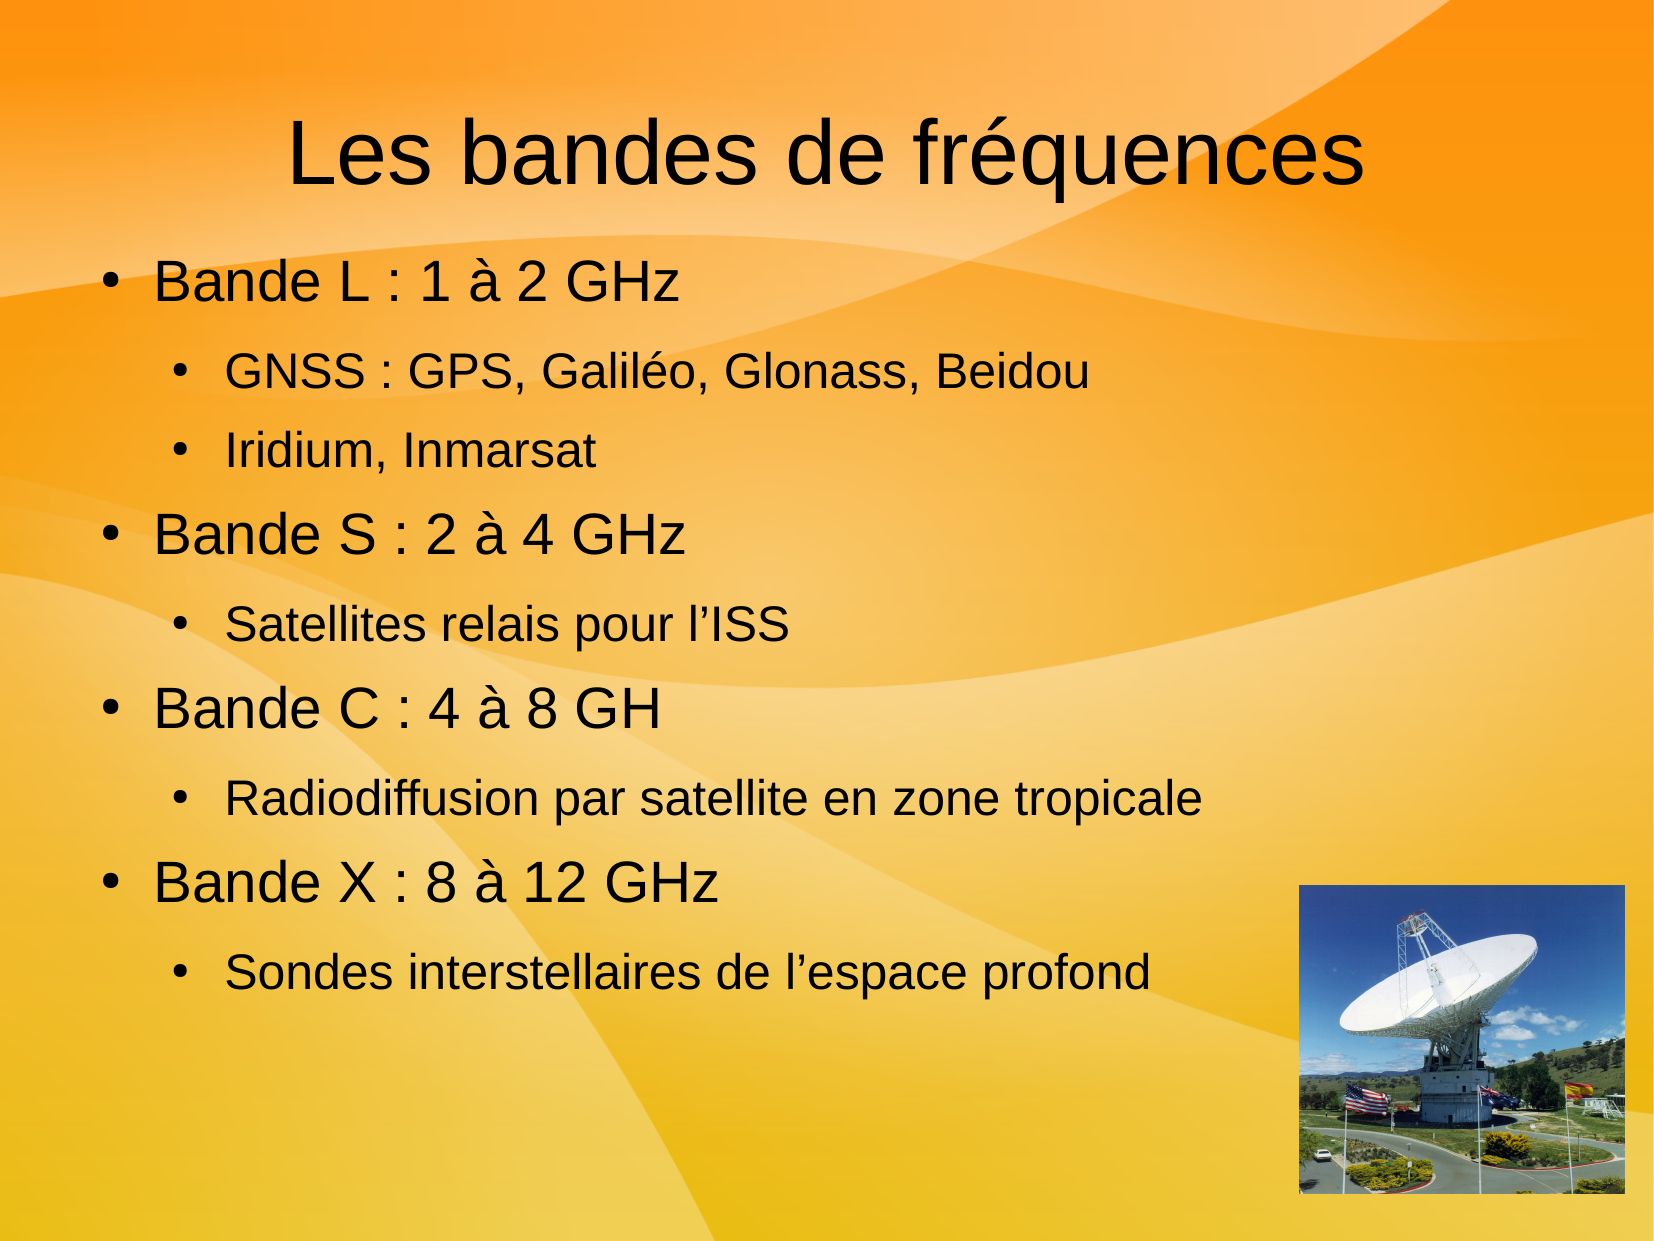

# Les bandes de fréquences
Bande L : 1 à 2 GHz
GNSS : GPS, Galiléo, Glonass, Beidou
Iridium, Inmarsat
Bande S : 2 à 4 GHz
Satellites relais pour l’ISS
Bande C : 4 à 8 GH
Radiodiffusion par satellite en zone tropicale
Bande X : 8 à 12 GHz
Sondes interstellaires de l’espace profond